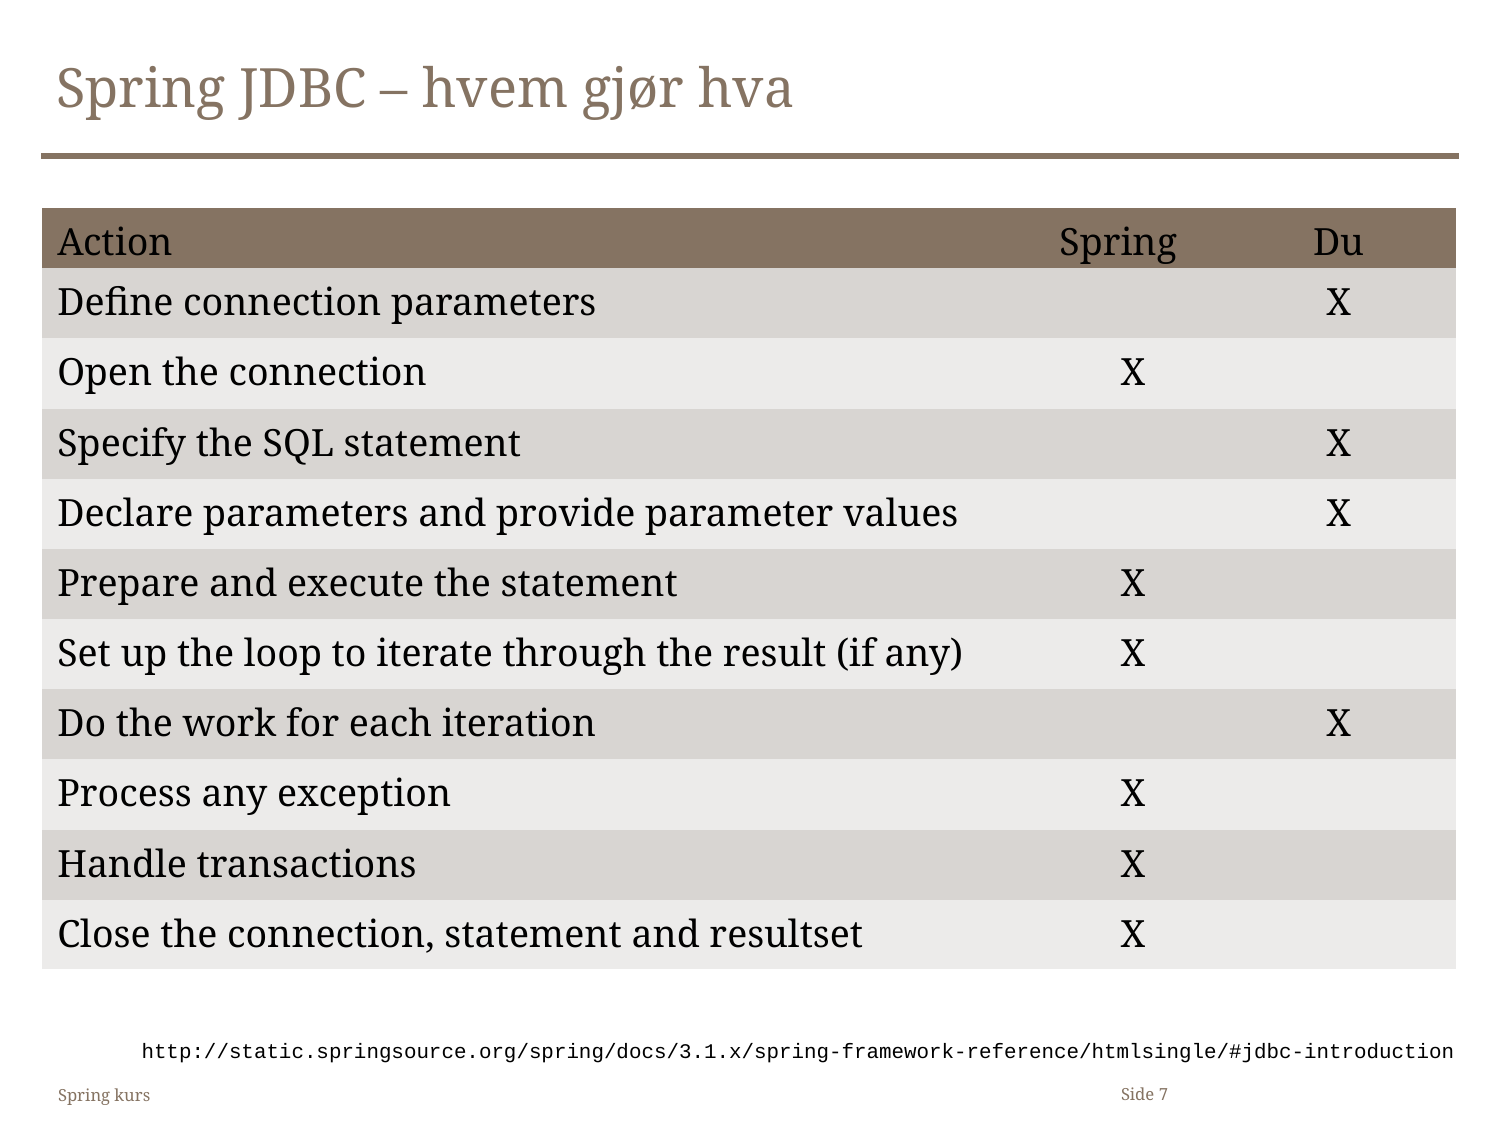

# Spring JDBC – hvem gjør hva
| Action | Spring | Du |
| --- | --- | --- |
| Define connection parameters | | X |
| Open the connection | X | |
| Specify the SQL statement | | X |
| Declare parameters and provide parameter values | | X |
| Prepare and execute the statement | X | |
| Set up the loop to iterate through the result (if any) | X | |
| Do the work for each iteration | | X |
| Process any exception | X | |
| Handle transactions | X | |
| Close the connection, statement and resultset | X | |
http://static.springsource.org/spring/docs/3.1.x/spring-framework-reference/htmlsingle/#jdbc-introduction
Spring kurs
Side